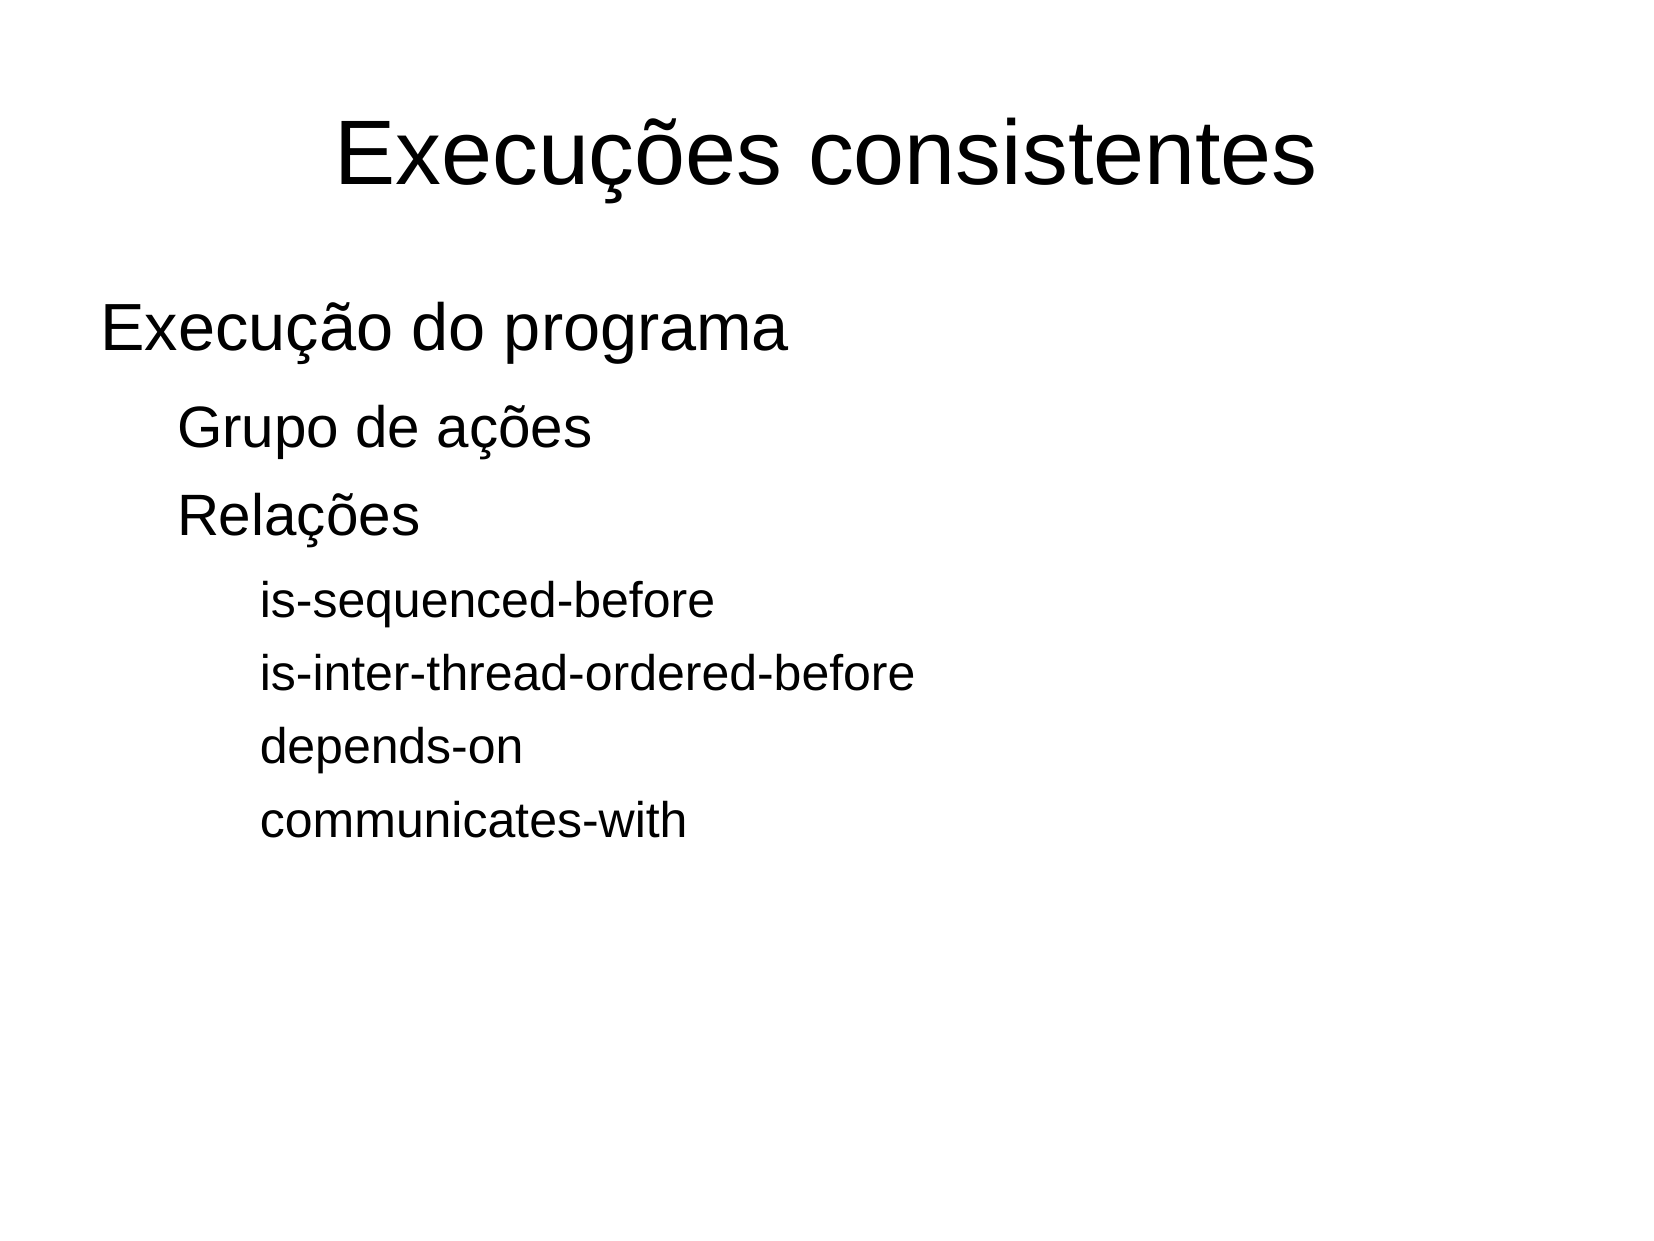

# Execuções consistentes
Execução do programa
Grupo de ações
Relações
is-sequenced-before
is-inter-thread-ordered-before
depends-on
communicates-with